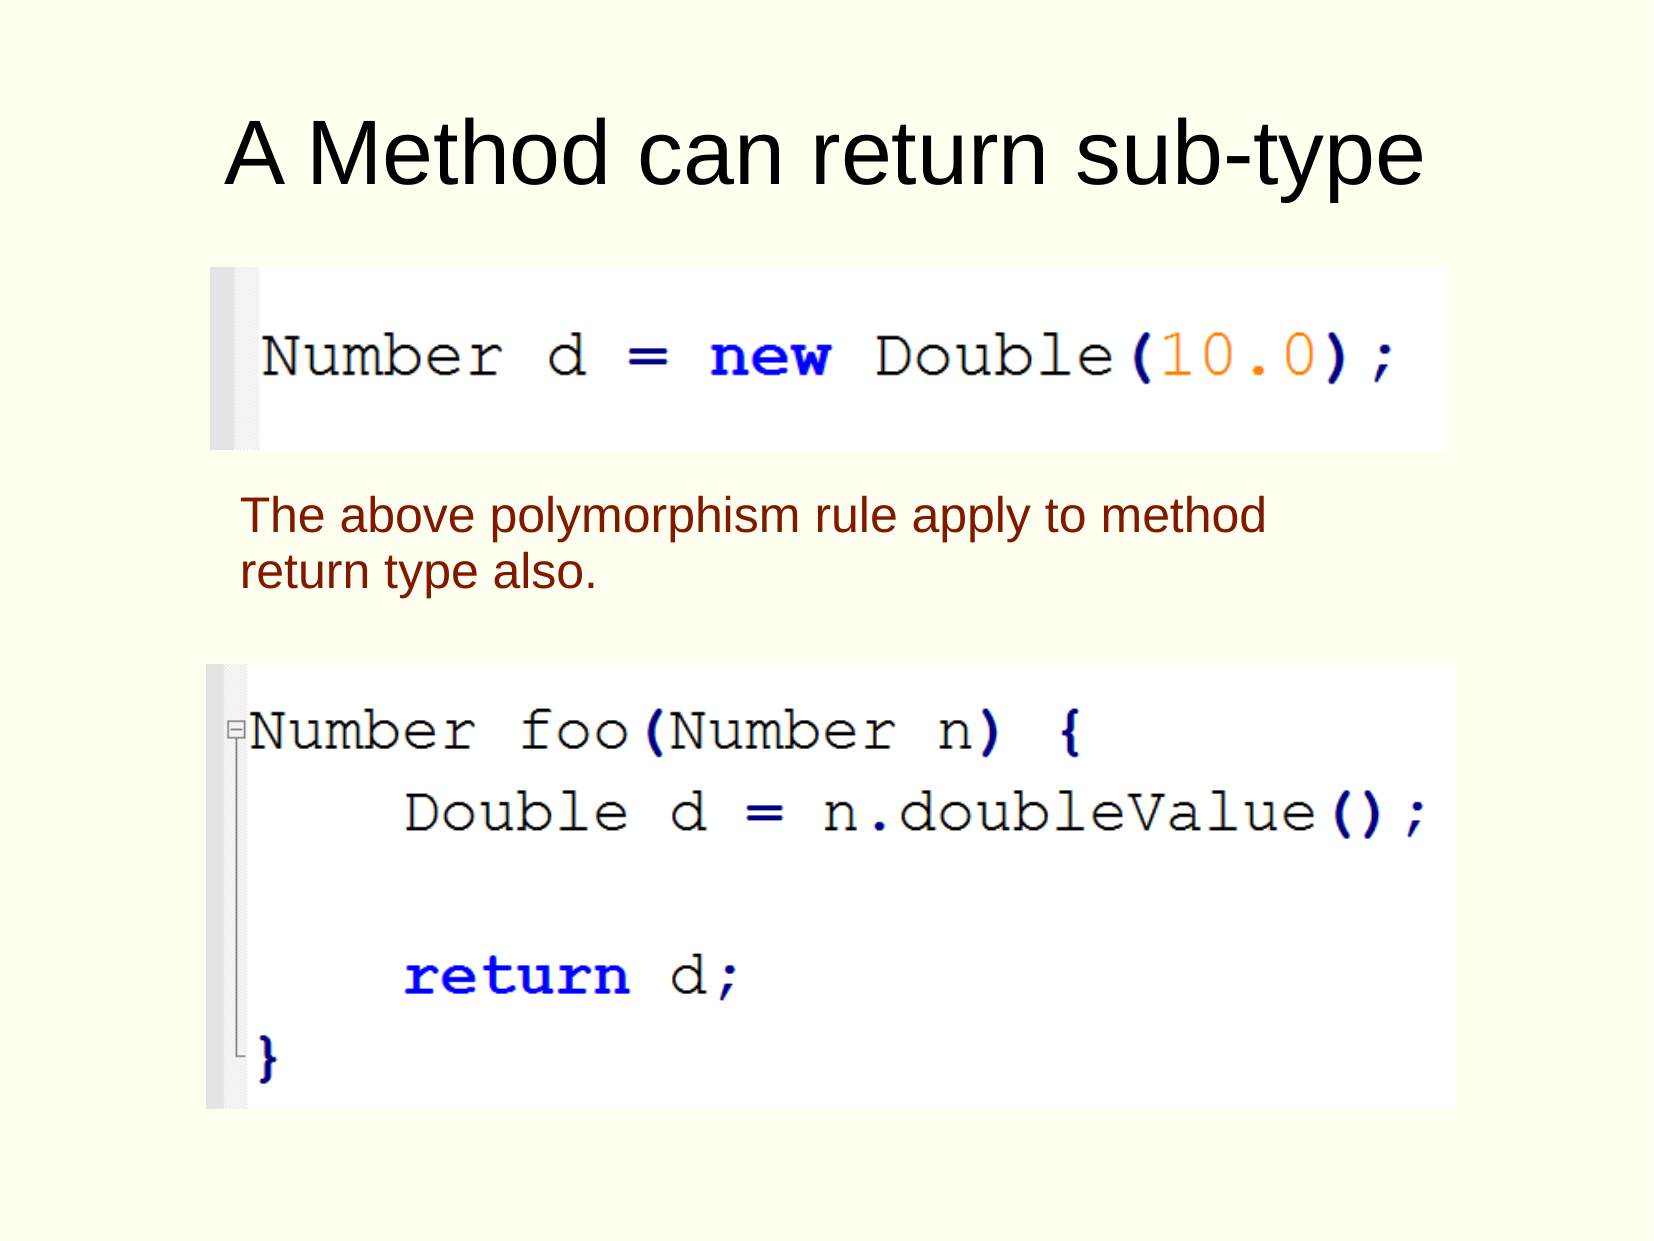

# A Method can return sub-type
The above polymorphism rule apply to method return type also.